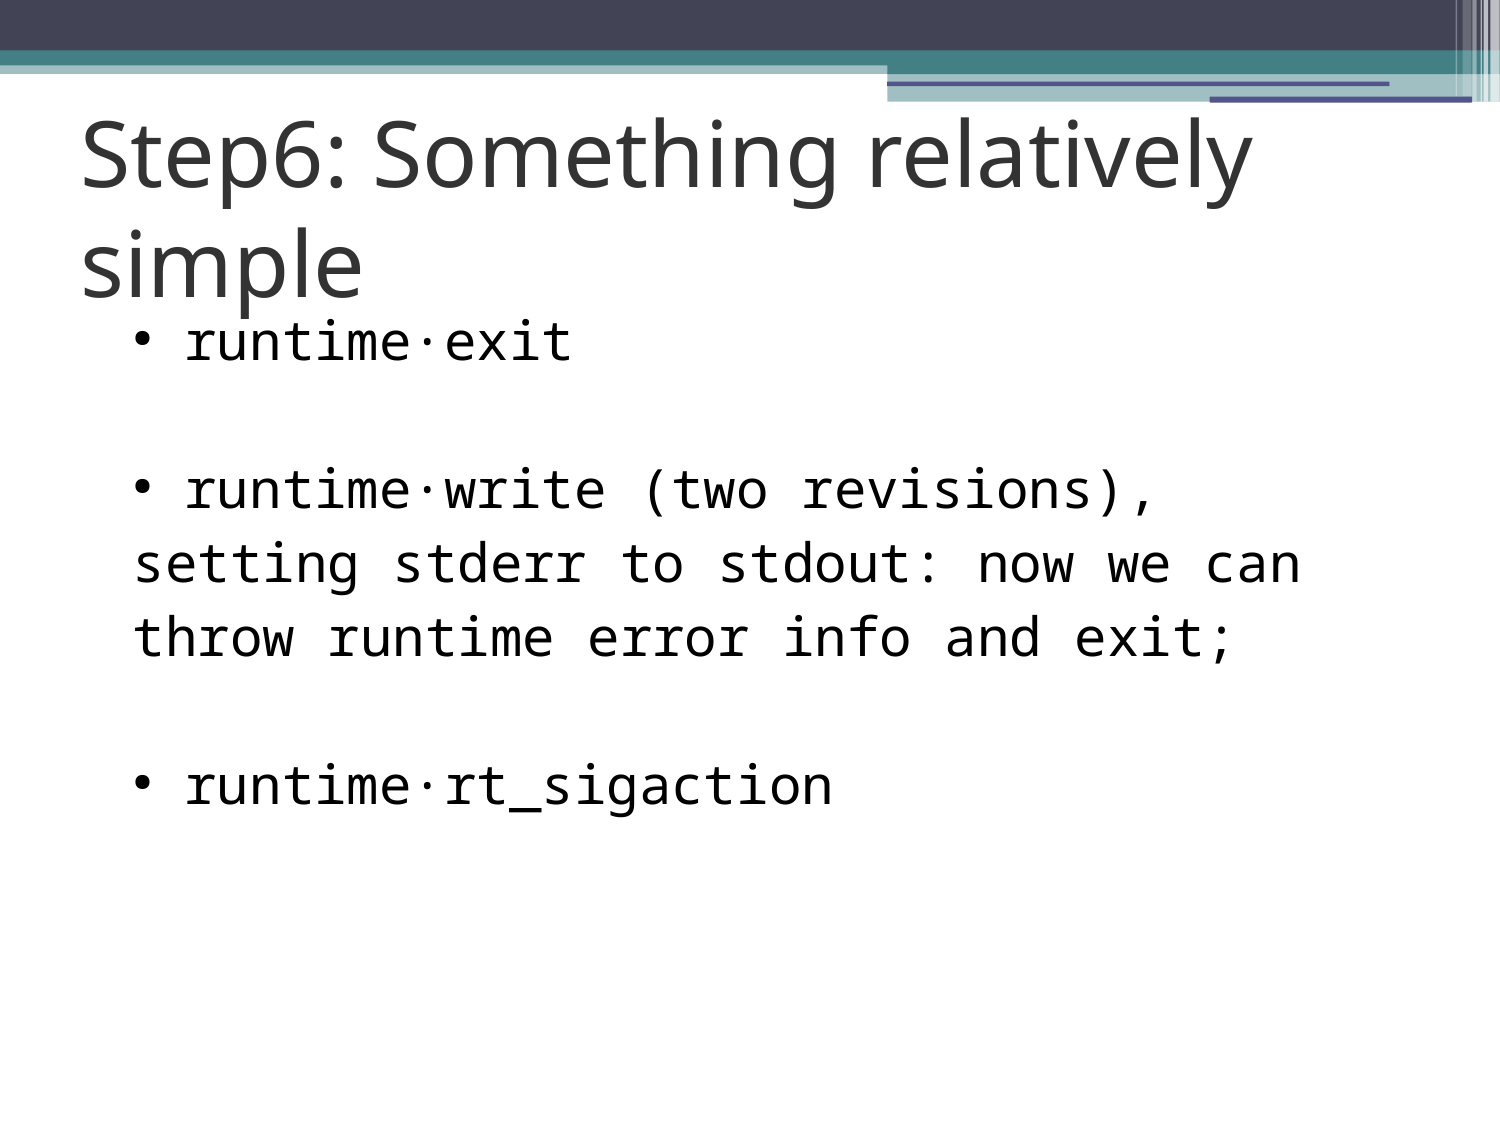

Step6: Something relatively simple
 runtime·exit
 runtime·write (two revisions), setting stderr to stdout: now we can throw runtime error info and exit;
 runtime·rt_sigaction